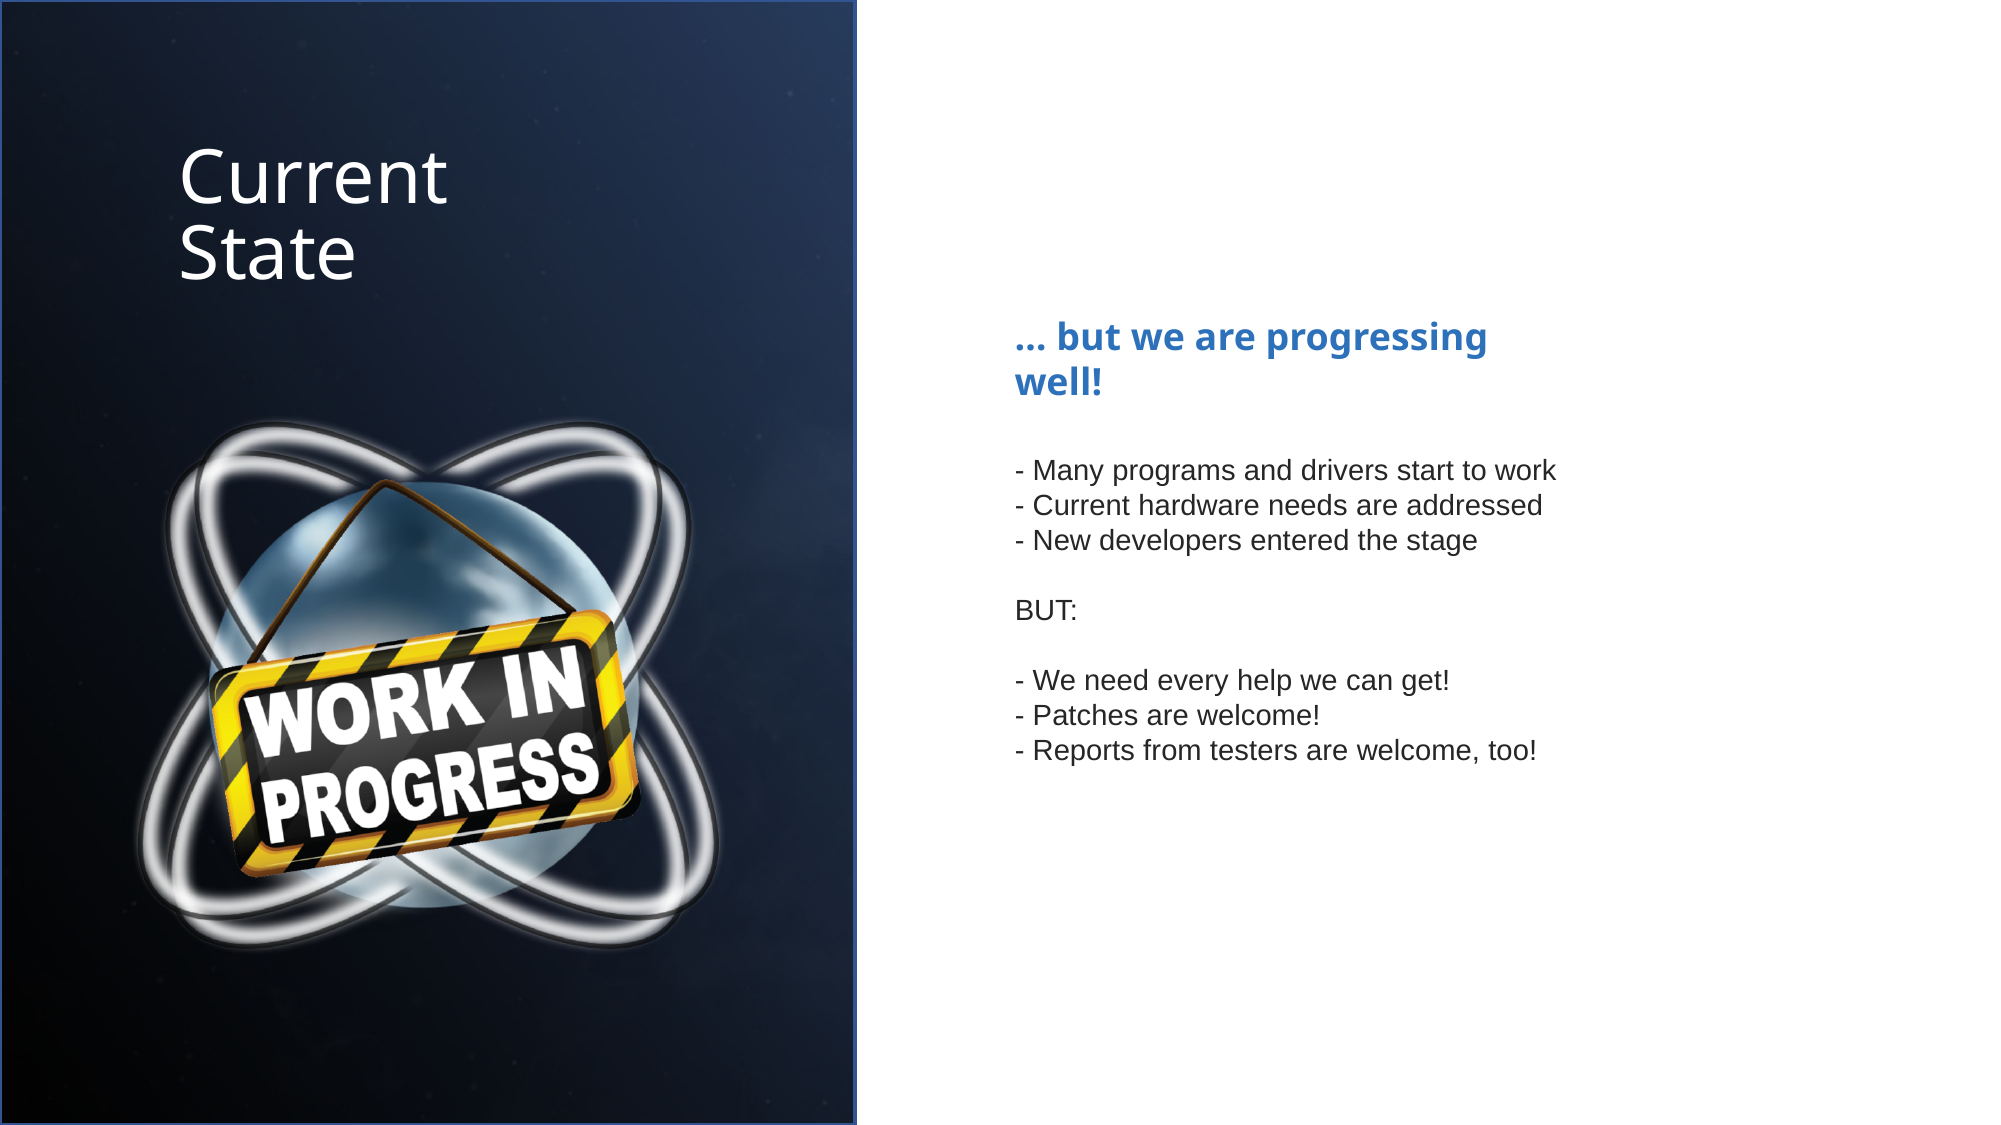

Current State
… but we are progressing well!
- Many programs and drivers start to work
- Current hardware needs are addressed
- New developers entered the stage
BUT:
- We need every help we can get!
- Patches are welcome!
- Reports from testers are welcome, too!